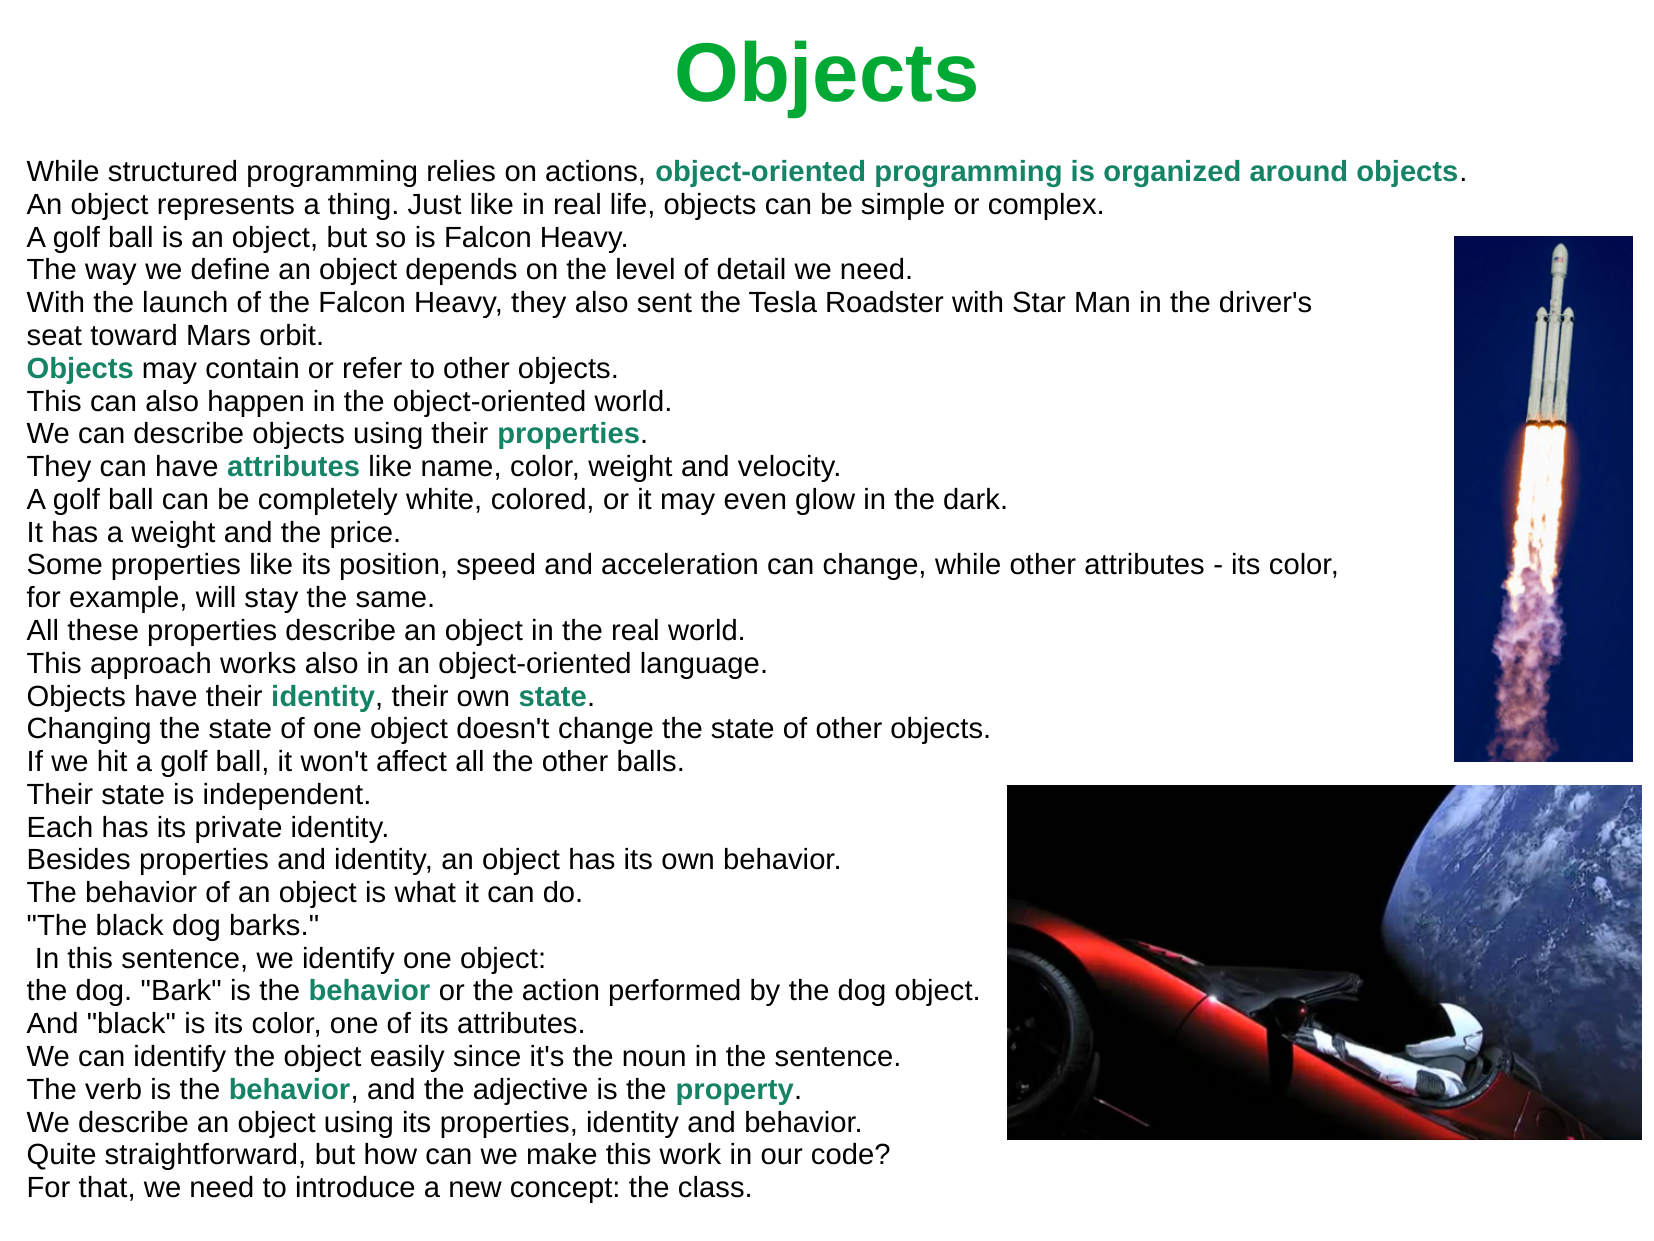

# Objects
While structured programming relies on actions, object-oriented programming is organized around objects.
An object represents a thing. Just like in real life, objects can be simple or complex.
A golf ball is an object, but so is Falcon Heavy.
The way we define an object depends on the level of detail we need.
With the launch of the Falcon Heavy, they also sent the Tesla Roadster with Star Man in the driver's
seat toward Mars orbit.
Objects may contain or refer to other objects.
This can also happen in the object-oriented world.
We can describe objects using their properties.
They can have attributes like name, color, weight and velocity.
A golf ball can be completely white, colored, or it may even glow in the dark.
It has a weight and the price.
Some properties like its position, speed and acceleration can change, while other attributes - its color,
for example, will stay the same.
All these properties describe an object in the real world.
This approach works also in an object-oriented language.
Objects have their identity, their own state.
Changing the state of one object doesn't change the state of other objects.
If we hit a golf ball, it won't affect all the other balls.
Their state is independent.
Each has its private identity.
Besides properties and identity, an object has its own behavior.
The behavior of an object is what it can do.
"The black dog barks."
 In this sentence, we identify one object:
the dog. "Bark" is the behavior or the action performed by the dog object.
And "black" is its color, one of its attributes.
We can identify the object easily since it's the noun in the sentence.
The verb is the behavior, and the adjective is the property.
We describe an object using its properties, identity and behavior.
Quite straightforward, but how can we make this work in our code?
For that, we need to introduce a new concept: the class.